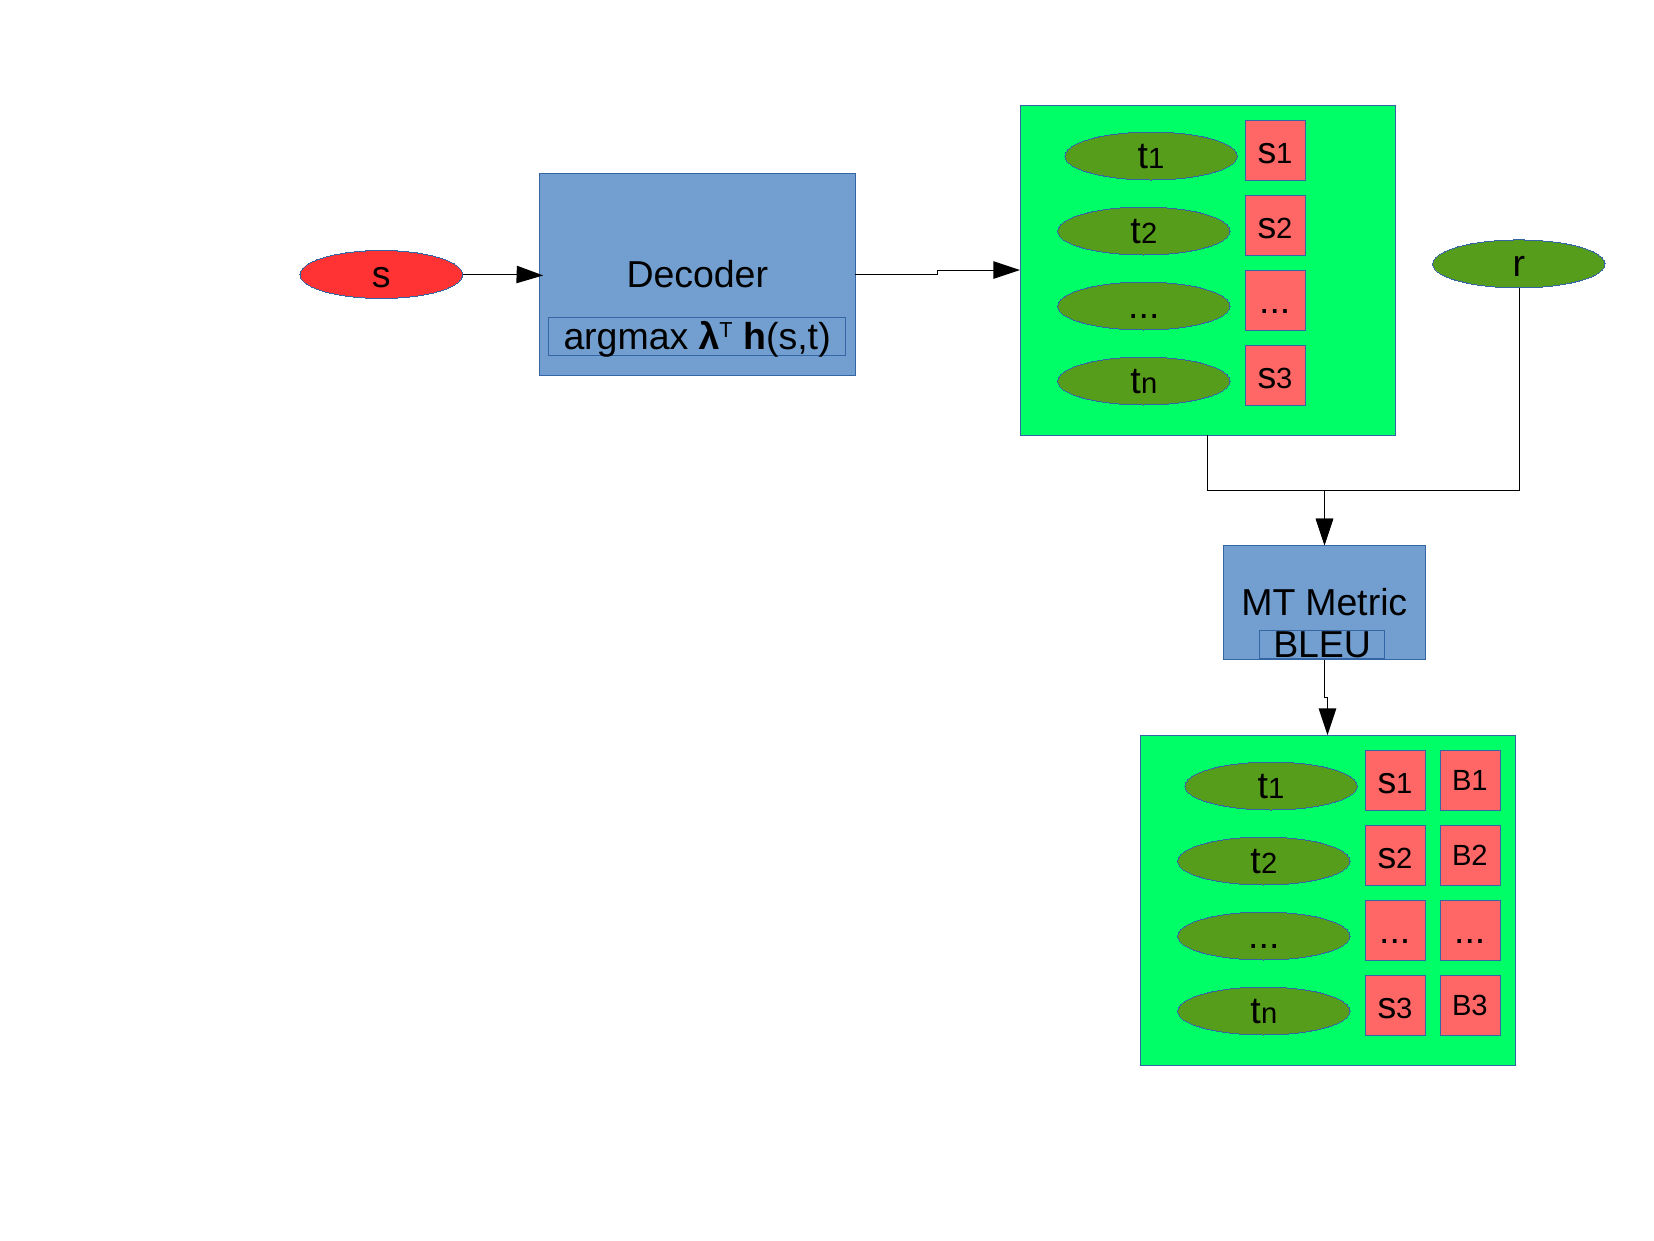

s1
t1
Decoder
s2
t2
r
s
...
...
argmax λT h(s,t)
s3
tn
MT Metric
BLEU
s1
B1
t1
s2
B2
t2
...
...
...
s3
B3
tn